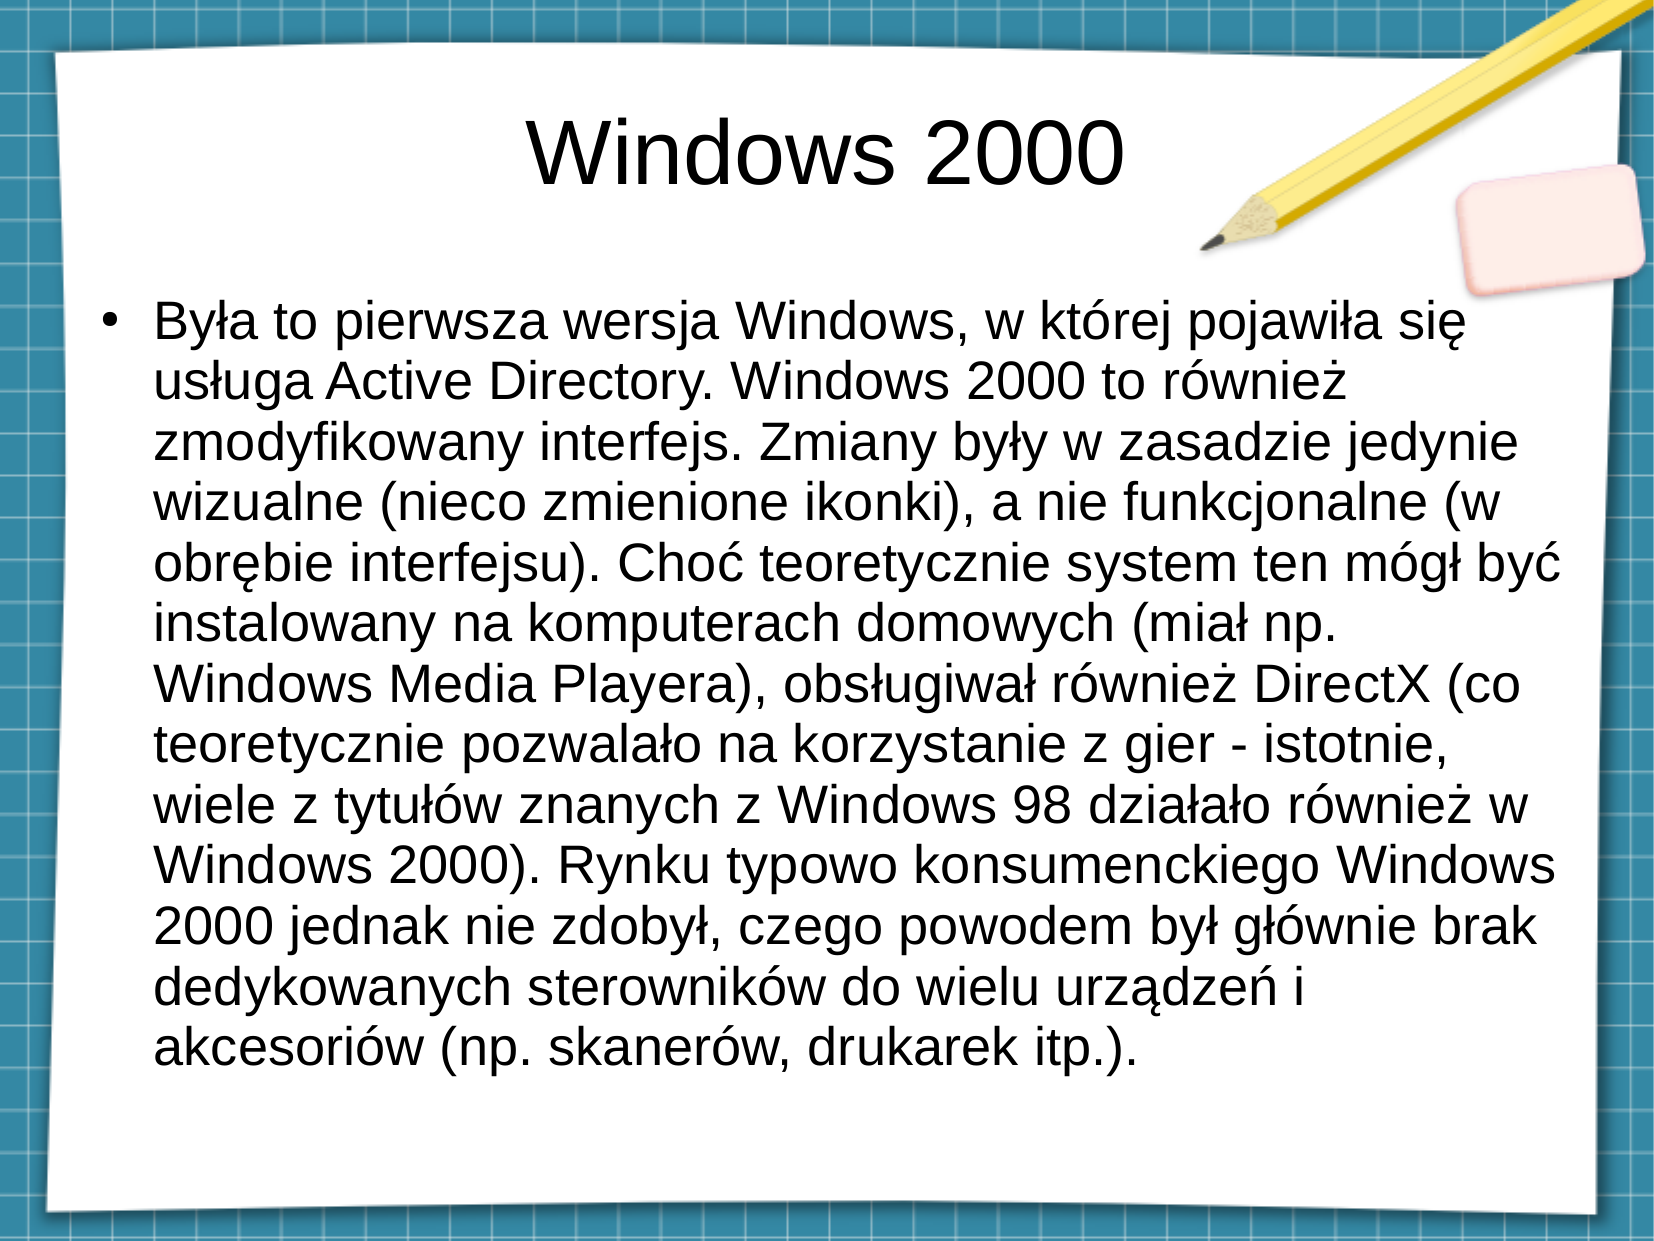

# Windows 2000
Była to pierwsza wersja Windows, w której pojawiła się usługa Active Directory. Windows 2000 to również zmodyfikowany interfejs. Zmiany były w zasadzie jedynie wizualne (nieco zmienione ikonki), a nie funkcjonalne (w obrębie interfejsu). Choć teoretycznie system ten mógł być instalowany na komputerach domowych (miał np. Windows Media Playera), obsługiwał również DirectX (co teoretycznie pozwalało na korzystanie z gier - istotnie, wiele z tytułów znanych z Windows 98 działało również w Windows 2000). Rynku typowo konsumenckiego Windows 2000 jednak nie zdobył, czego powodem był głównie brak dedykowanych sterowników do wielu urządzeń i akcesoriów (np. skanerów, drukarek itp.).